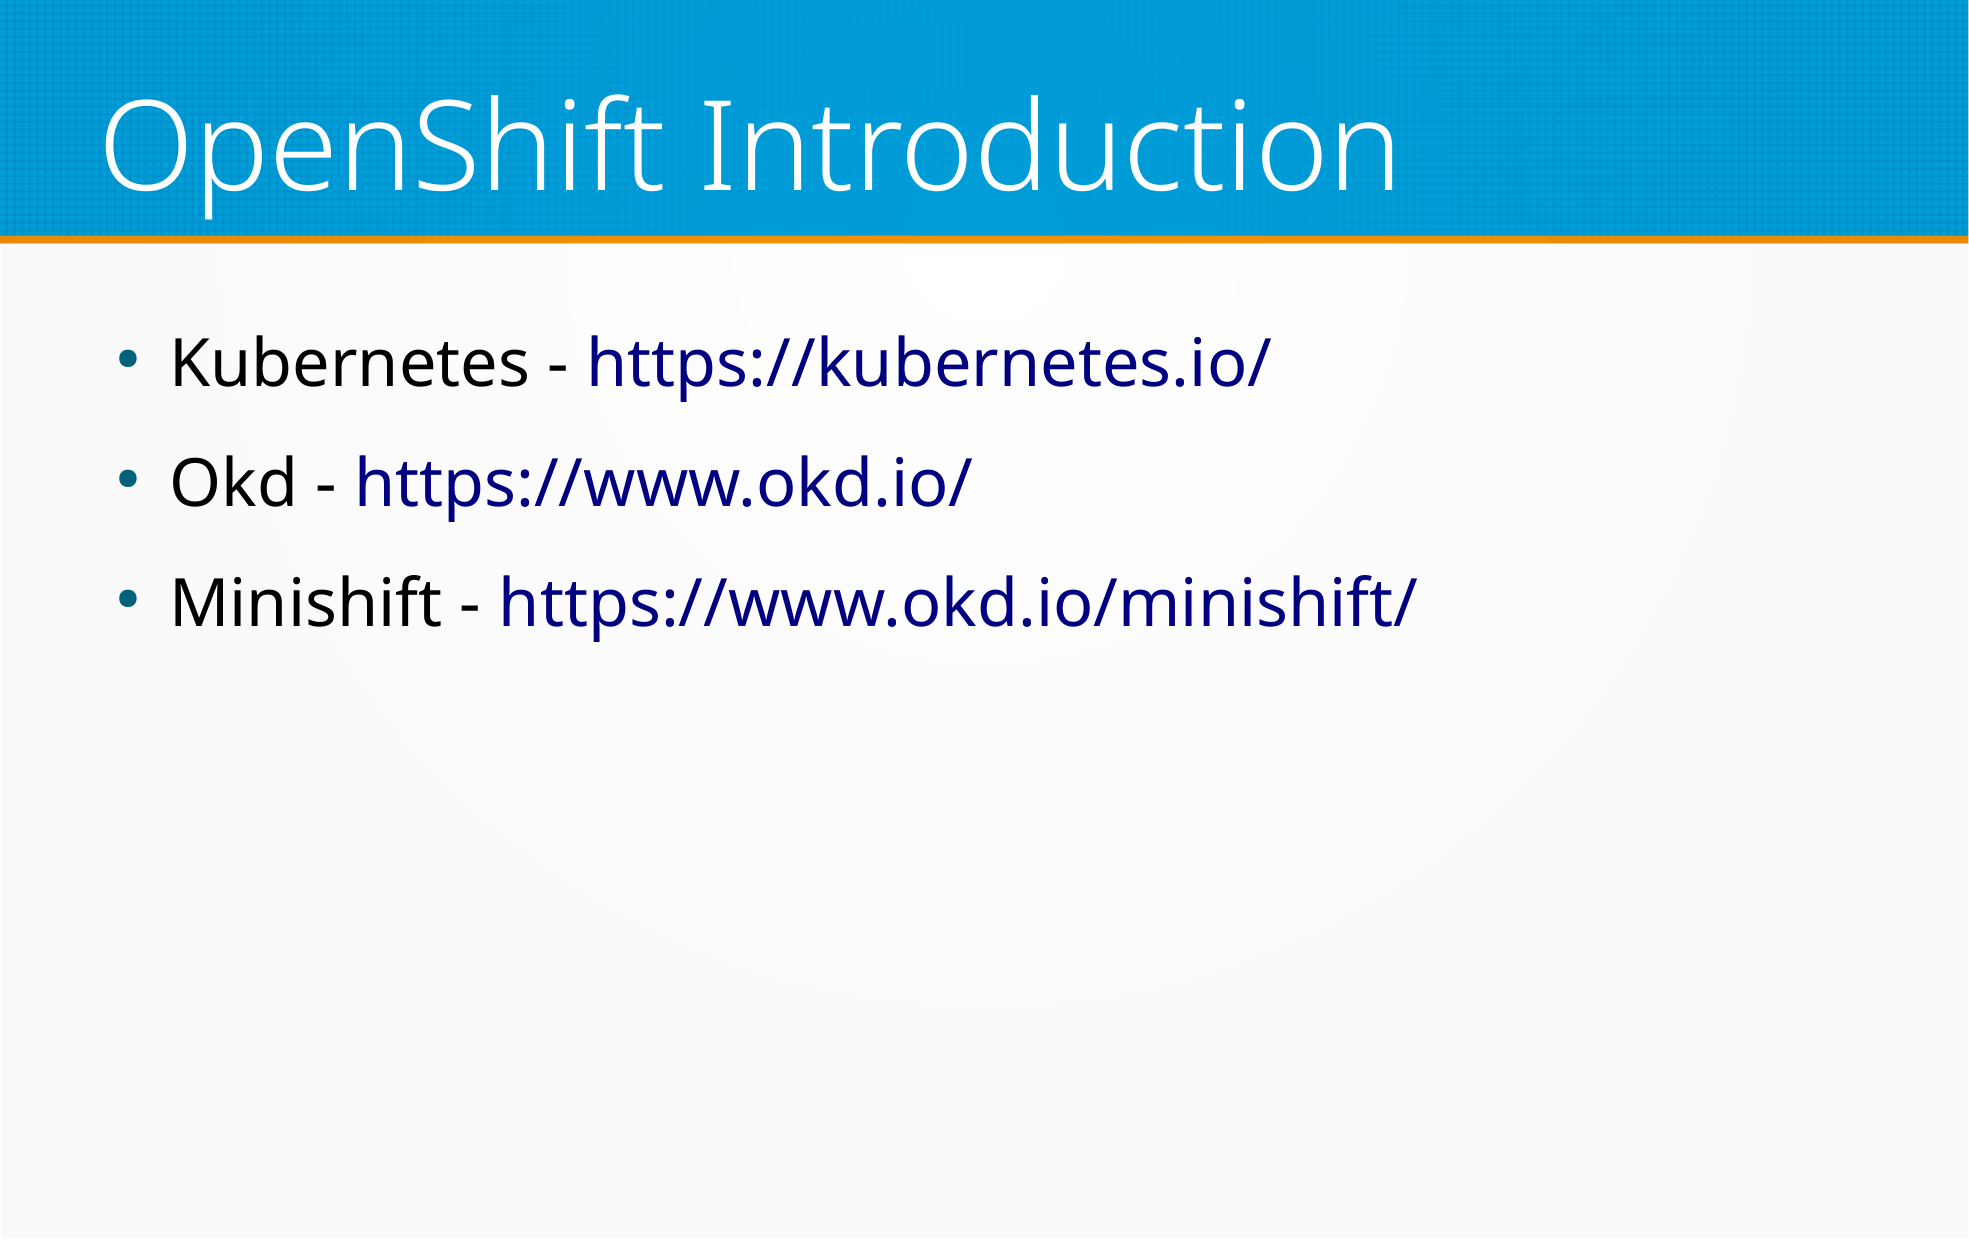

# OpenShift Introduction
Kubernetes - https://kubernetes.io/
Okd - https://www.okd.io/
Minishift - https://www.okd.io/minishift/